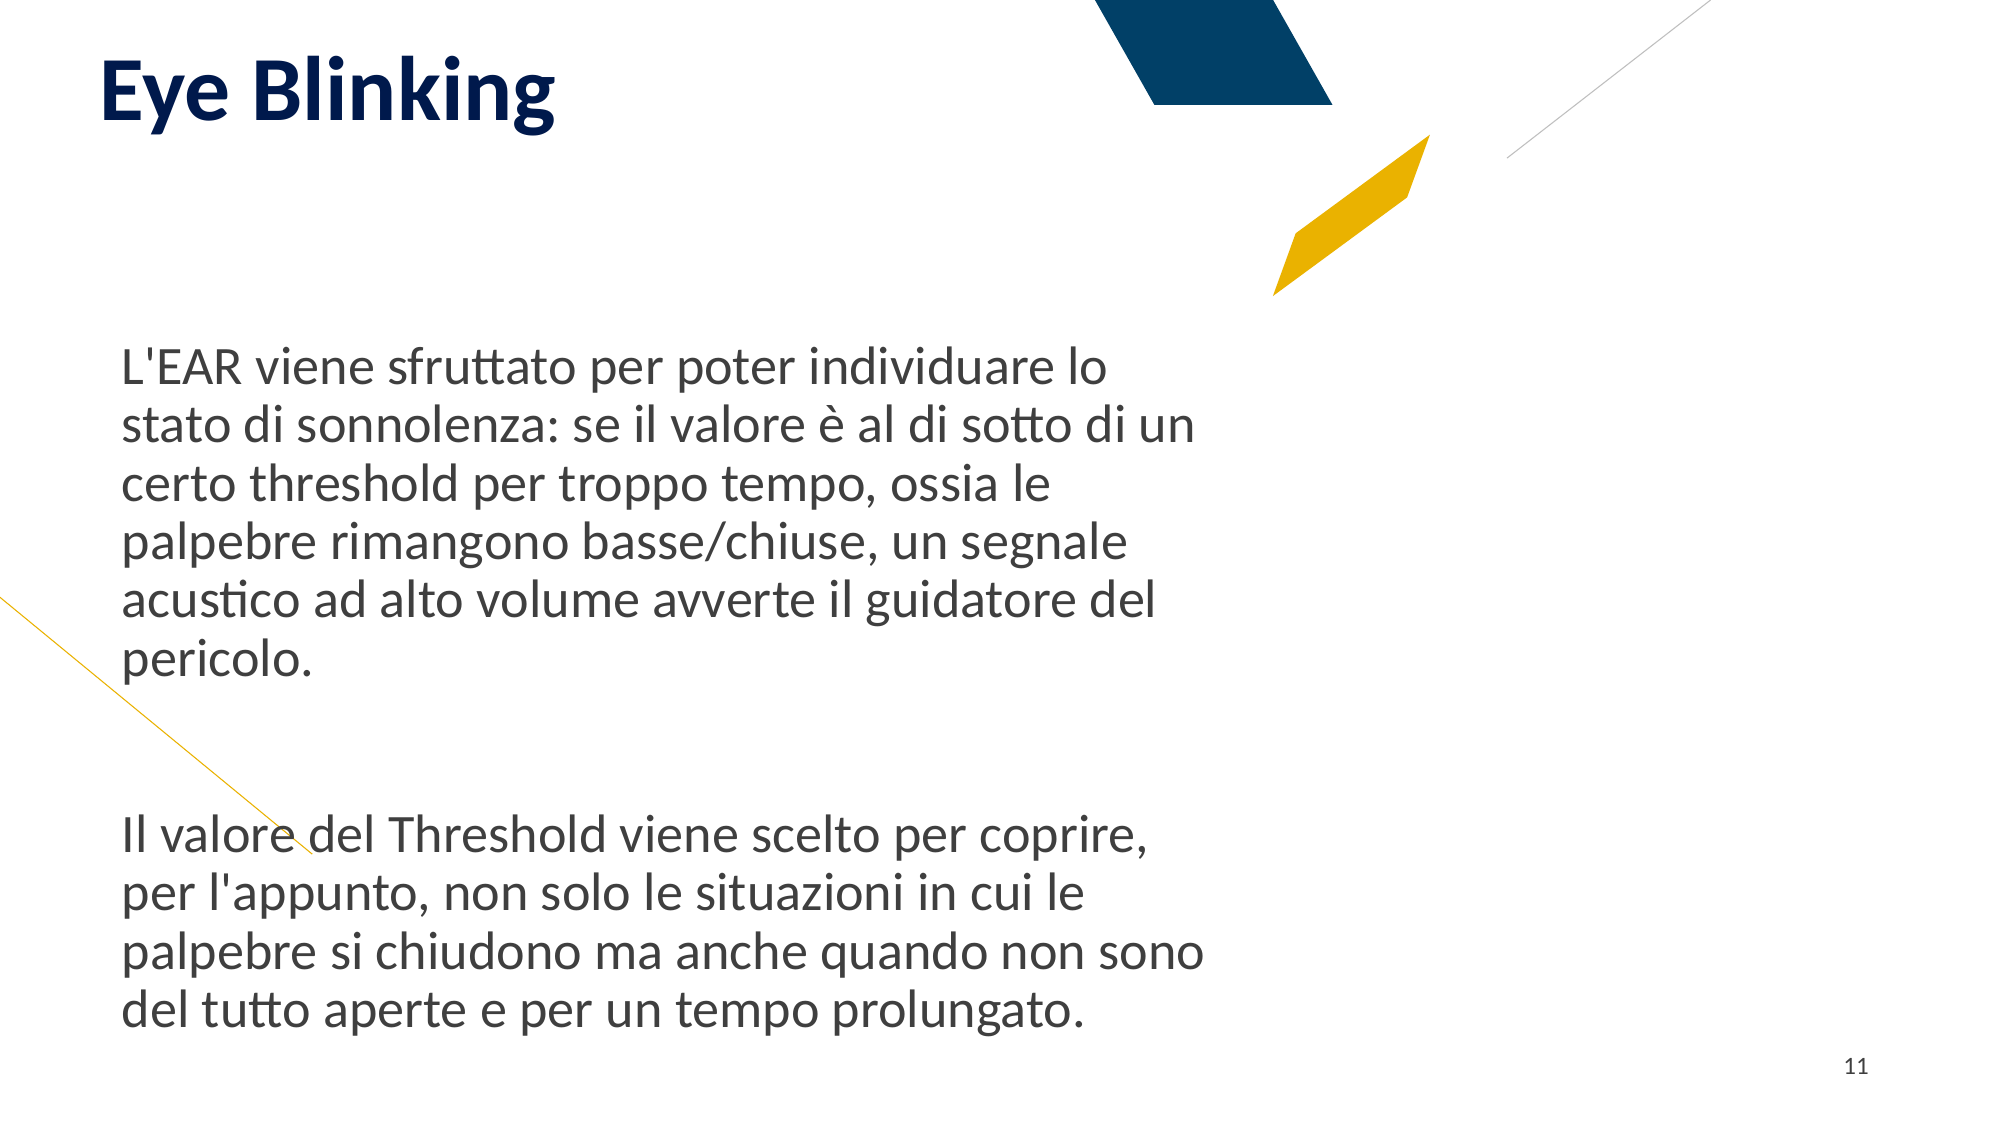

# Eye Blinking
L'EAR viene sfruttato per poter individuare lo stato di sonnolenza: se il valore è al di sotto di un certo threshold per troppo tempo, ossia le palpebre rimangono basse/chiuse, un segnale acustico ad alto volume avverte il guidatore del pericolo.
Il valore del Threshold viene scelto per coprire, per l'appunto, non solo le situazioni in cui le palpebre si chiudono ma anche quando non sono del tutto aperte e per un tempo prolungato.